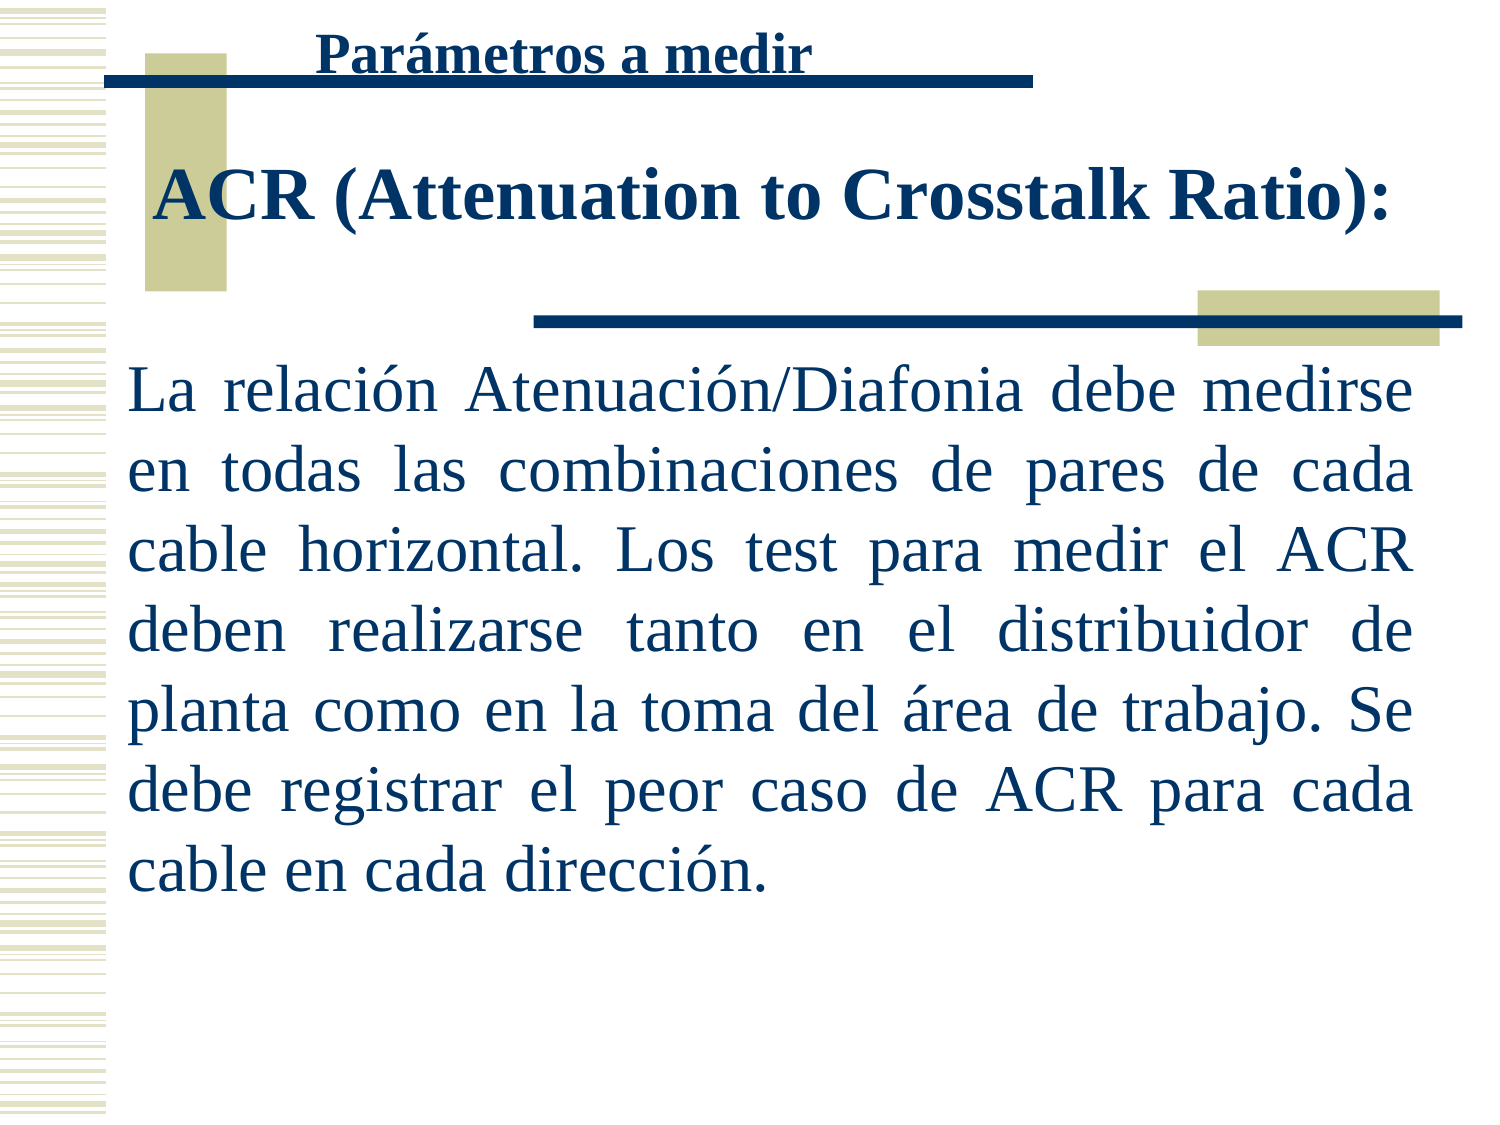

Parámetros a medir
ACR (Attenuation to Crosstalk Ratio):
La relación Atenuación/Diafonia debe medirse en todas las combinaciones de pares de cada cable horizontal. Los test para medir el ACR deben realizarse tanto en el distribuidor de planta como en la toma del área de trabajo. Se debe registrar el peor caso de ACR para cada cable en cada dirección.